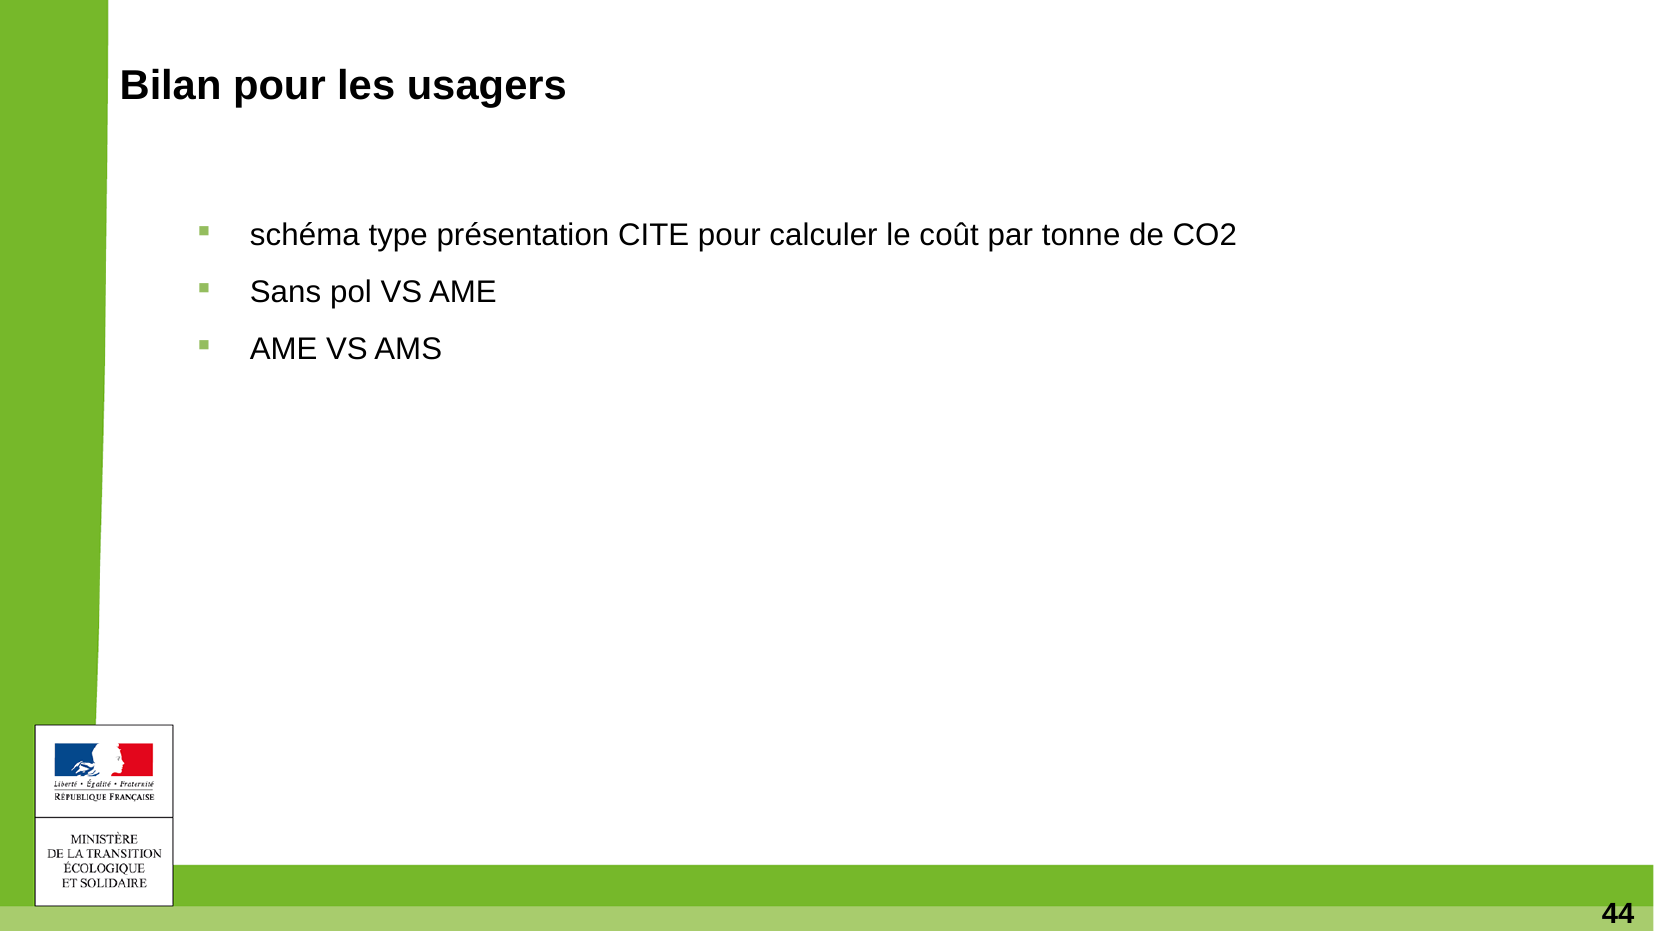

# Bilan pour les usagers
schéma type présentation CITE pour calculer le coût par tonne de CO2
Sans pol VS AME
AME VS AMS